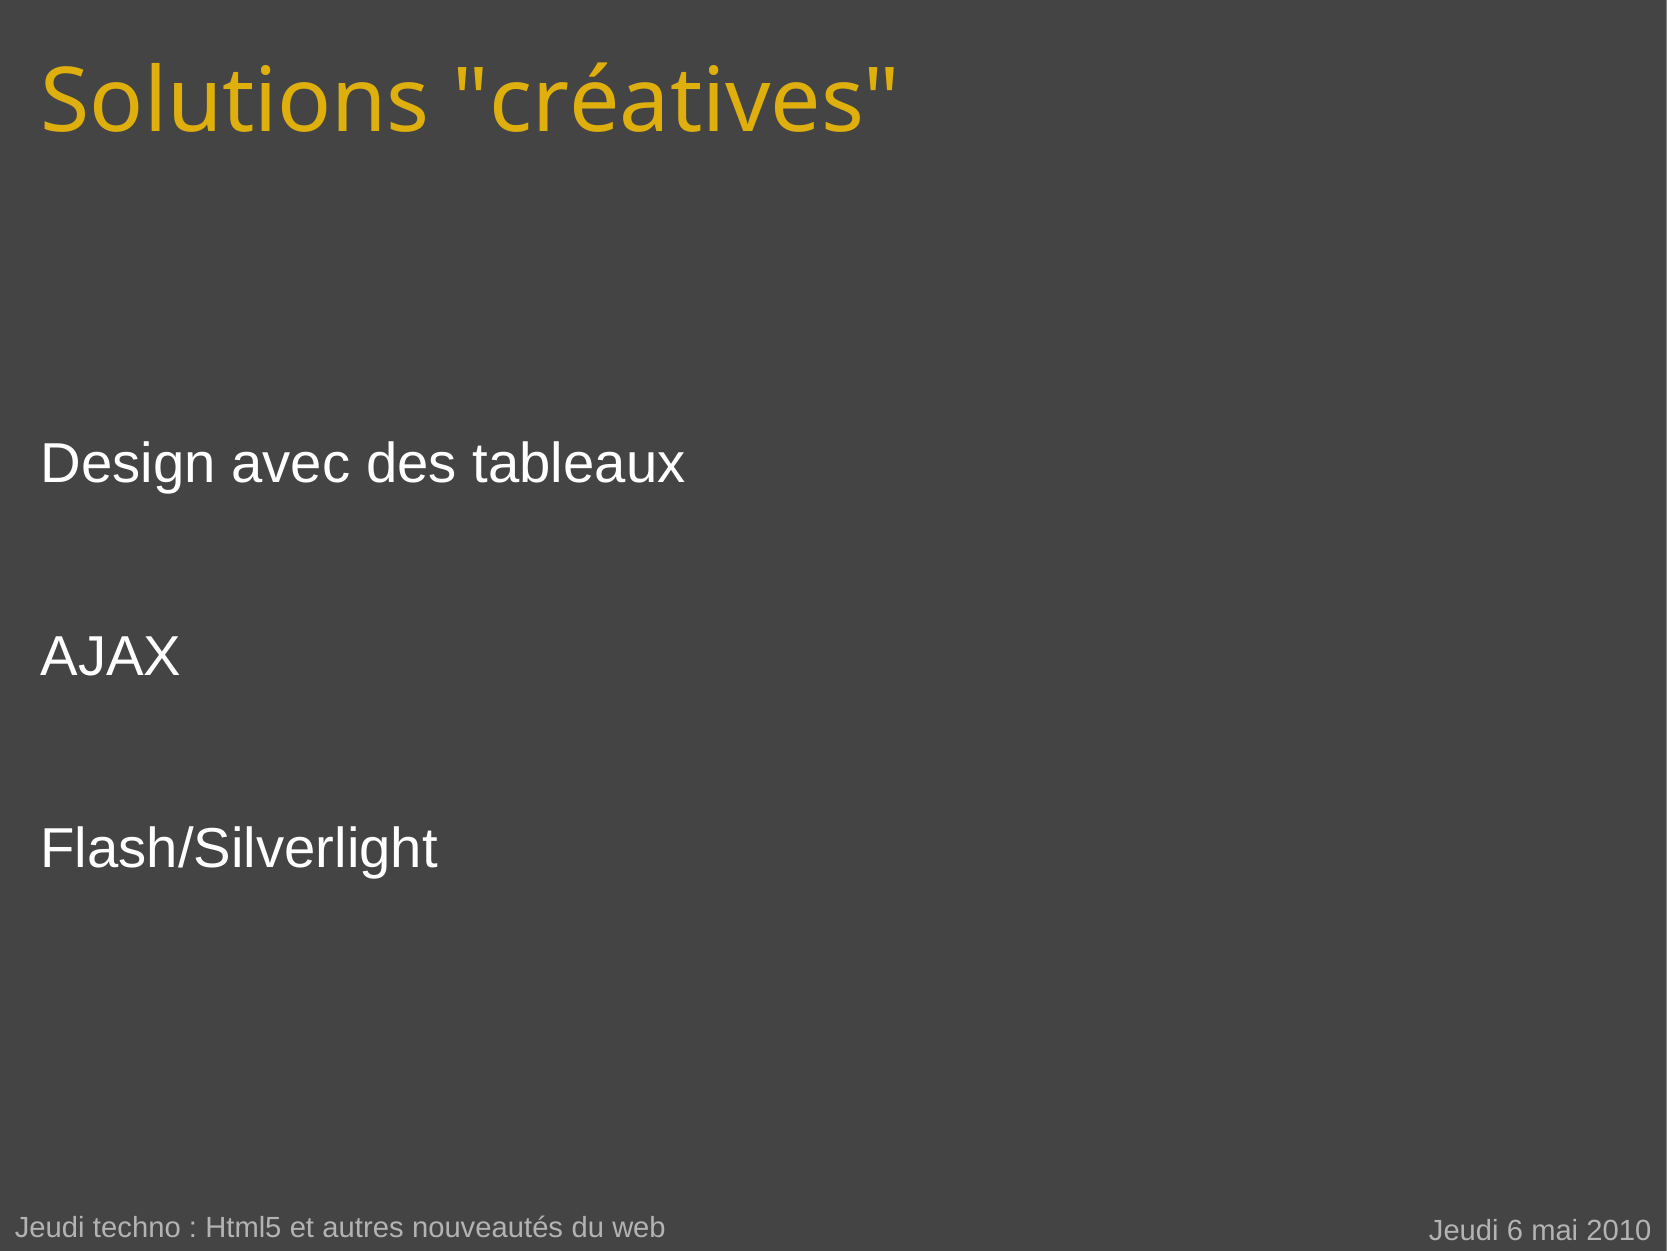

# Solutions "créatives"
Design avec des tableaux
AJAX
Flash/Silverlight
Jeudi techno : Html5 et autres nouveautés du web
Jeudi 6 mai 2010